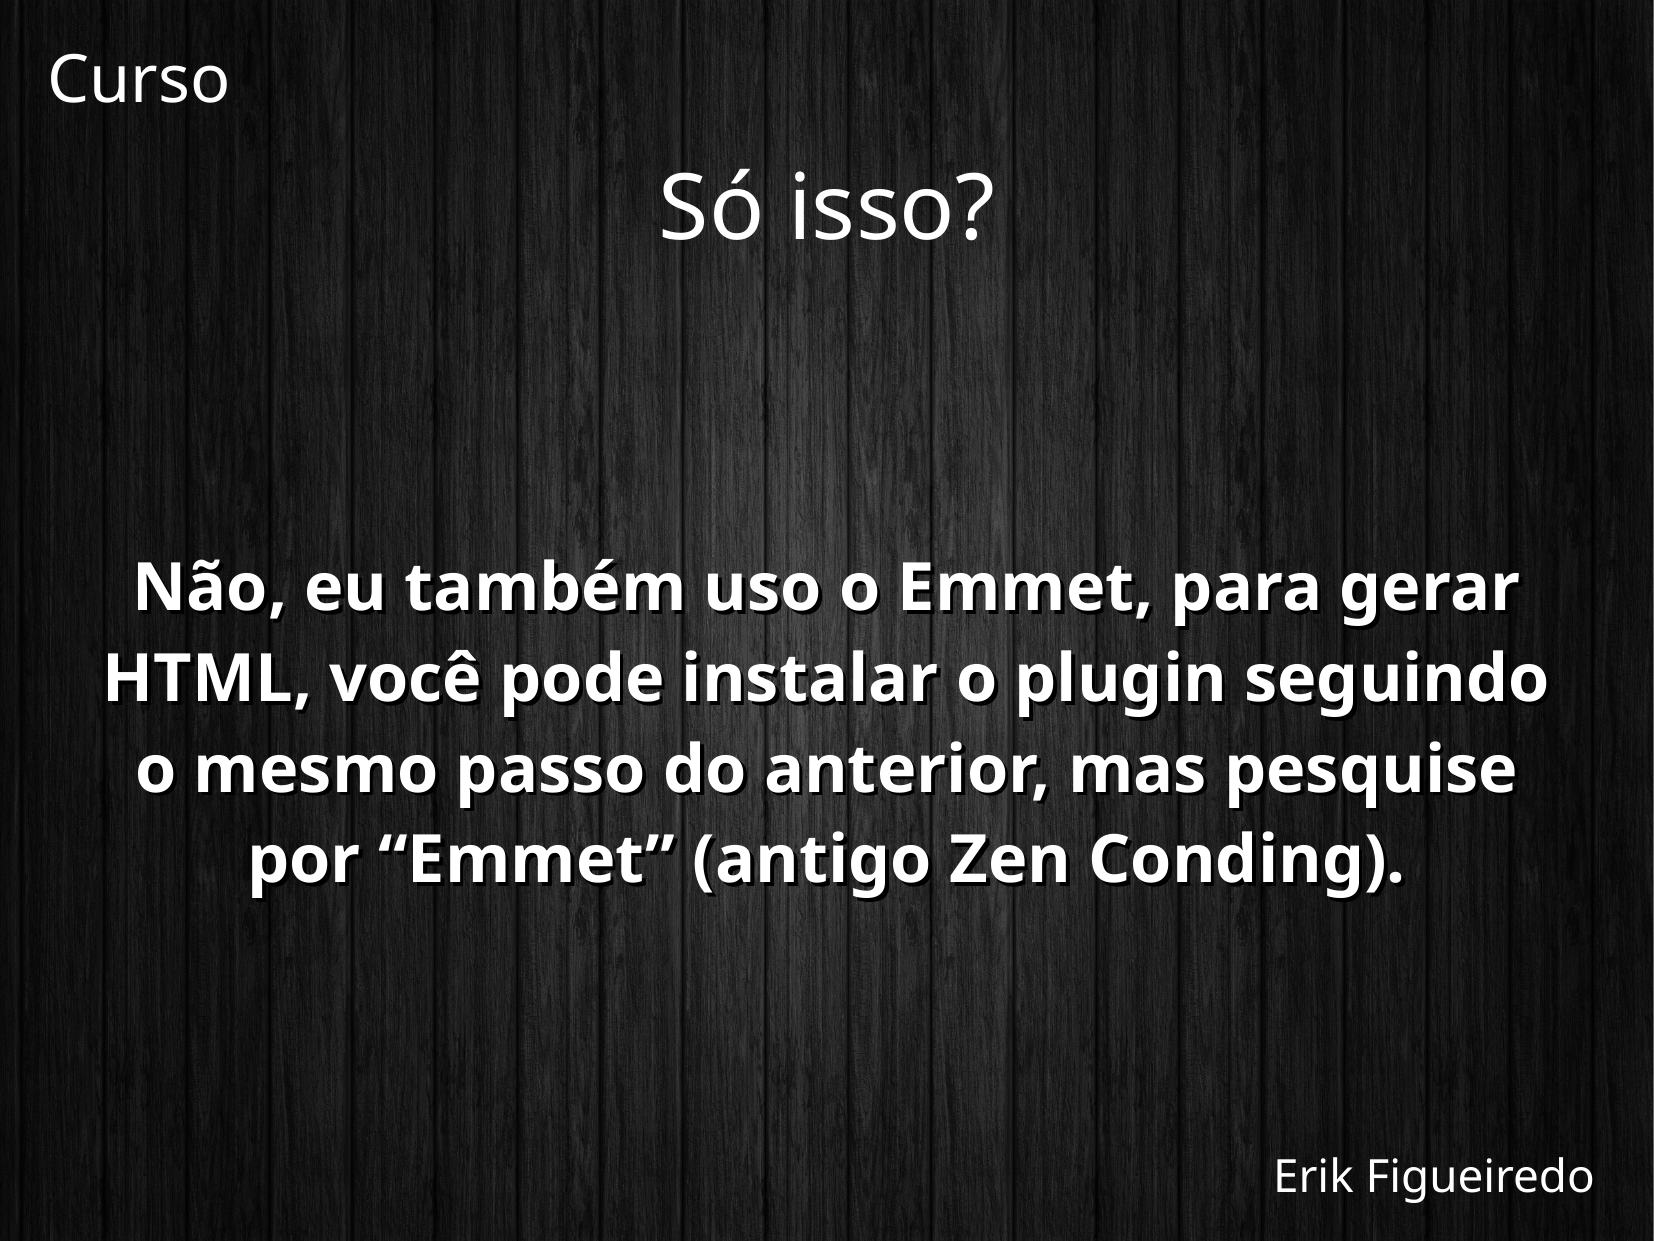

Curso
# Só isso?
Não, eu também uso o Emmet, para gerar HTML, você pode instalar o plugin seguindo o mesmo passo do anterior, mas pesquise por “Emmet” (antigo Zen Conding).
Erik Figueiredo